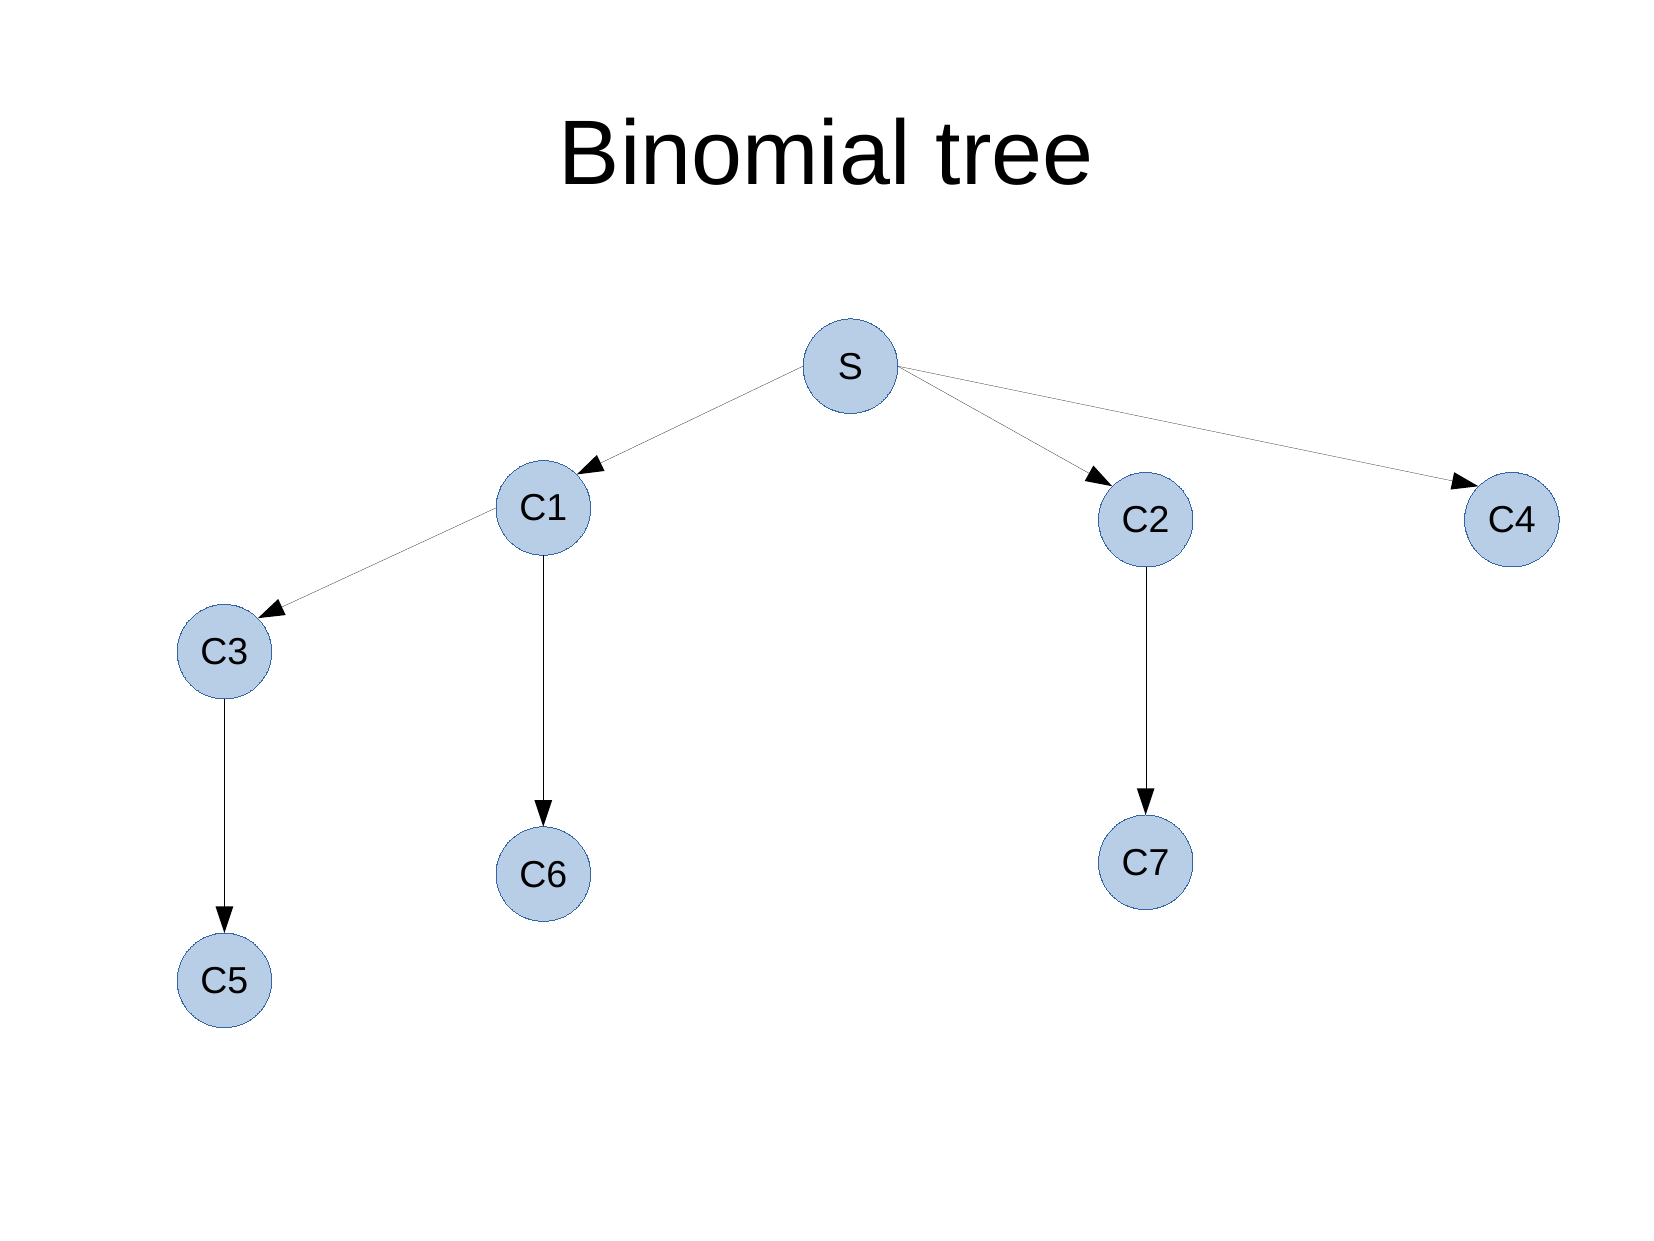

# Binomial tree
S
C1
C2
C4
C3
C7
C6
C5